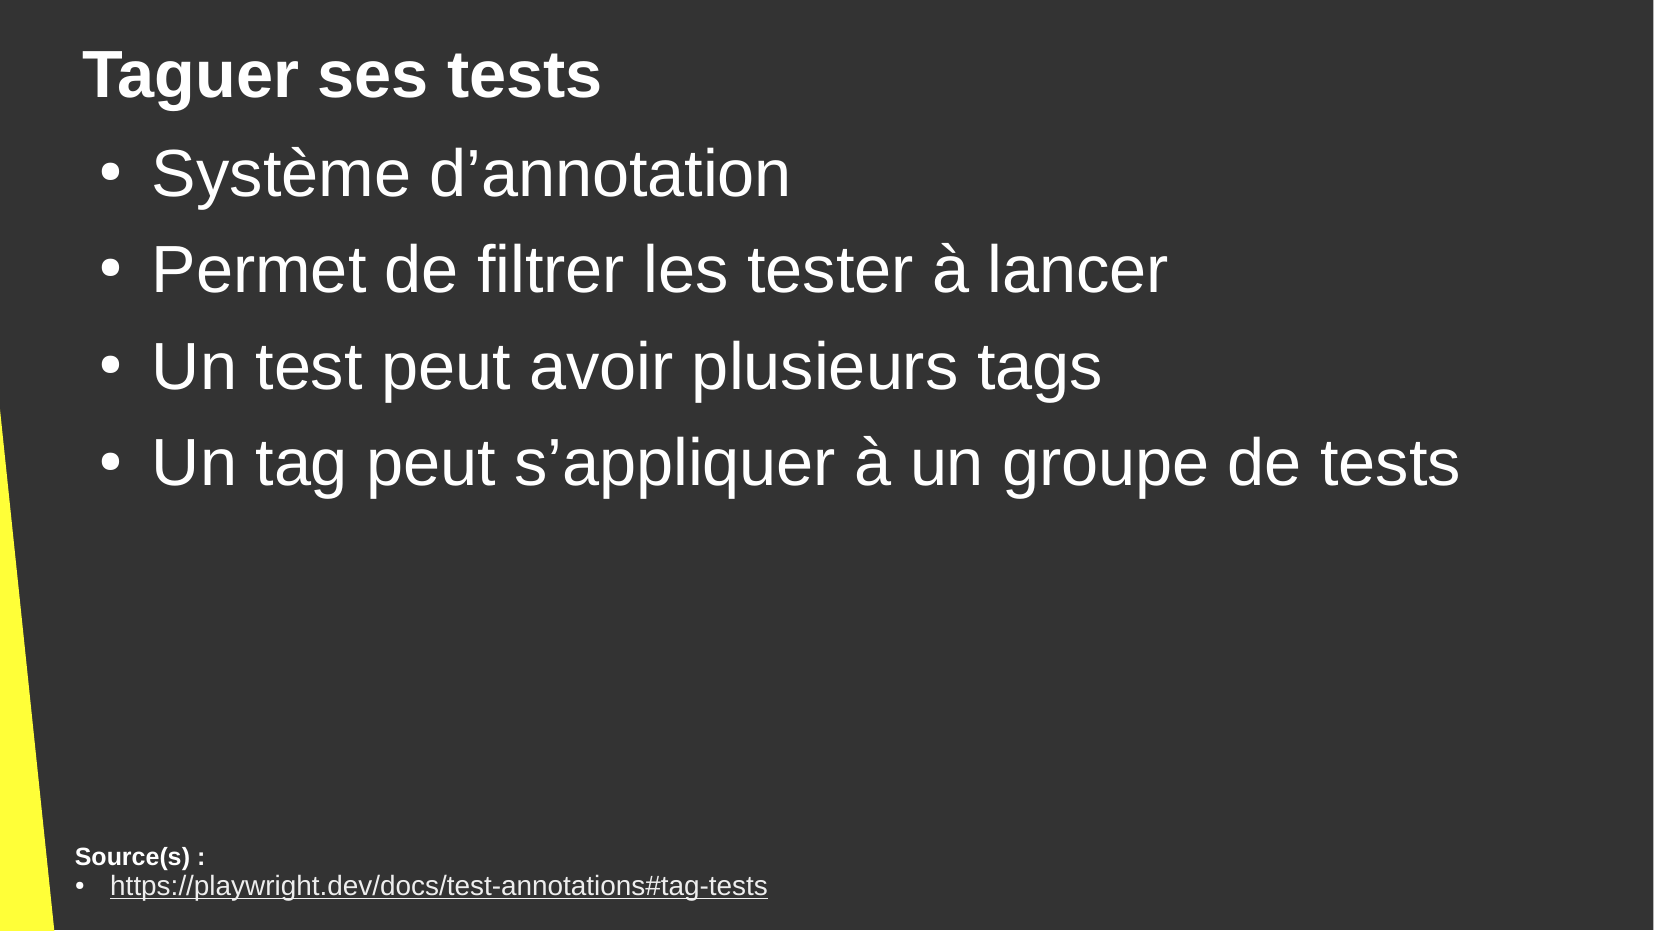

# Taguer ses tests
Système d’annotation
Permet de filtrer les tester à lancer
Un test peut avoir plusieurs tags
Un tag peut s’appliquer à un groupe de tests
Source(s) :
https://playwright.dev/docs/test-annotations#tag-tests